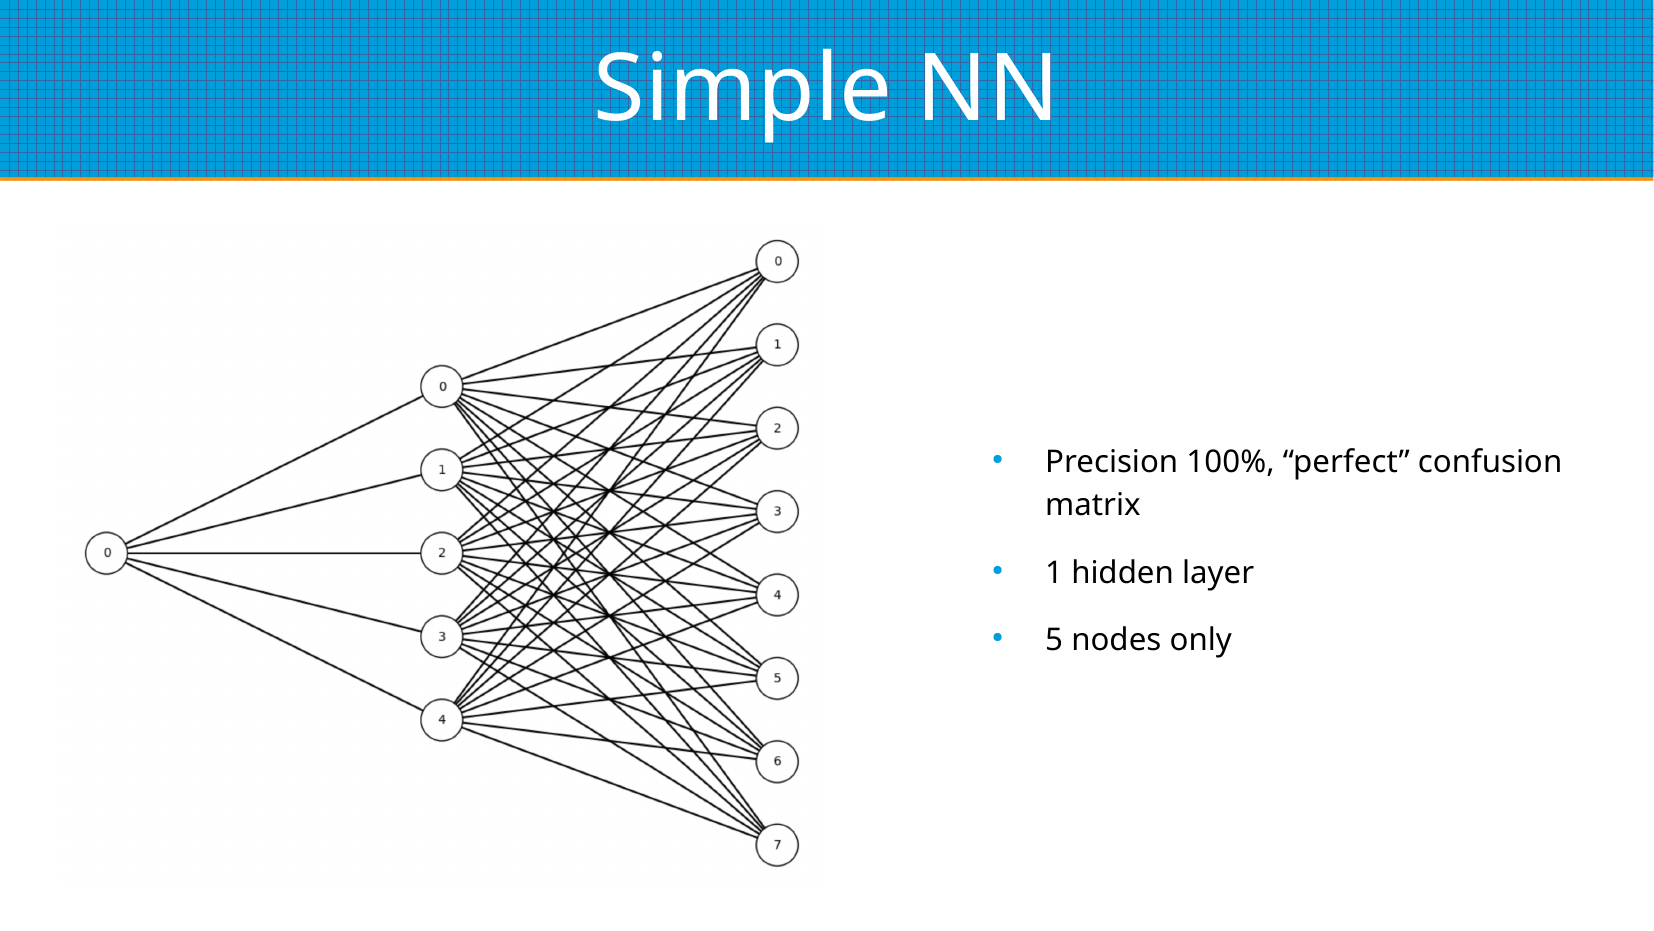

# Simple NN
Precision 100%, “perfect” confusion matrix
1 hidden layer
5 nodes only